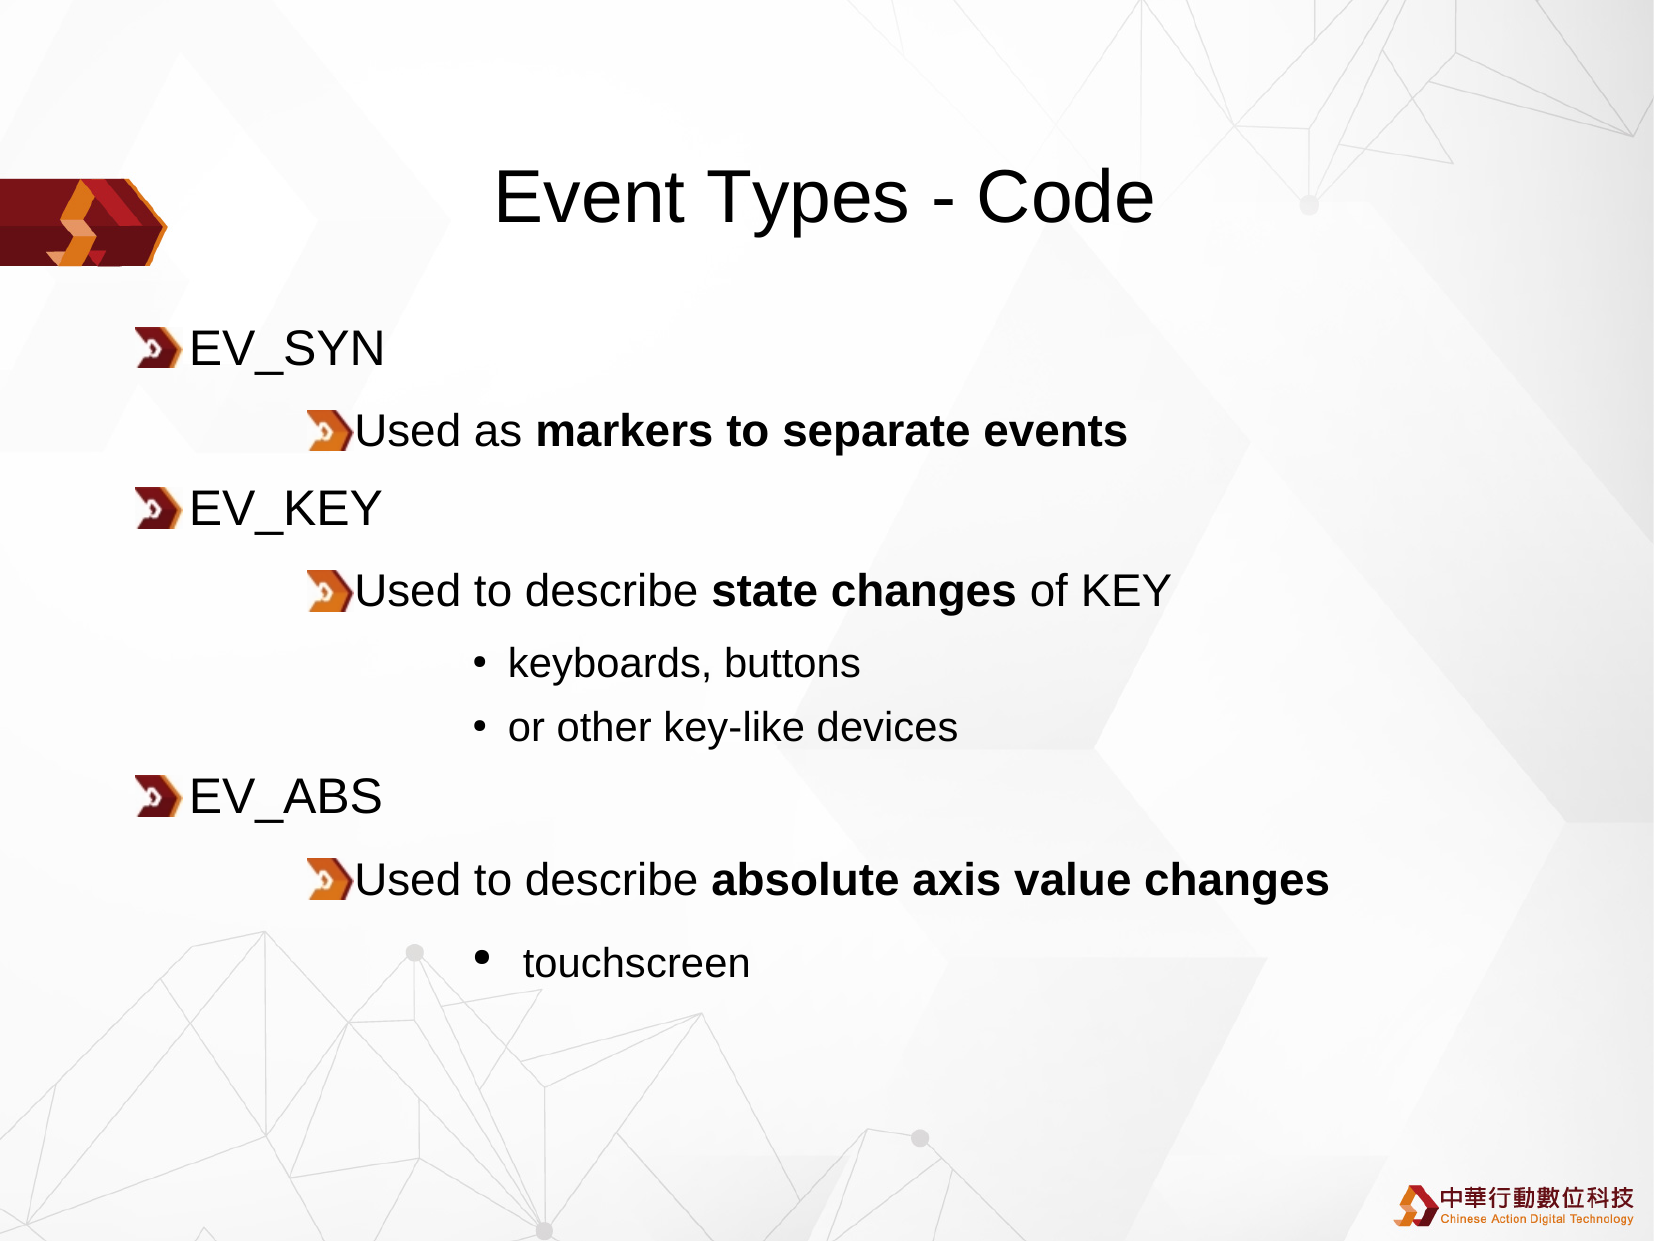

# Event Types - Code
EV_SYN
Used as markers to separate events
EV_KEY
Used to describe state changes of KEY
keyboards, buttons
or other key-like devices
EV_ABS
Used to describe absolute axis value changes
 touchscreen